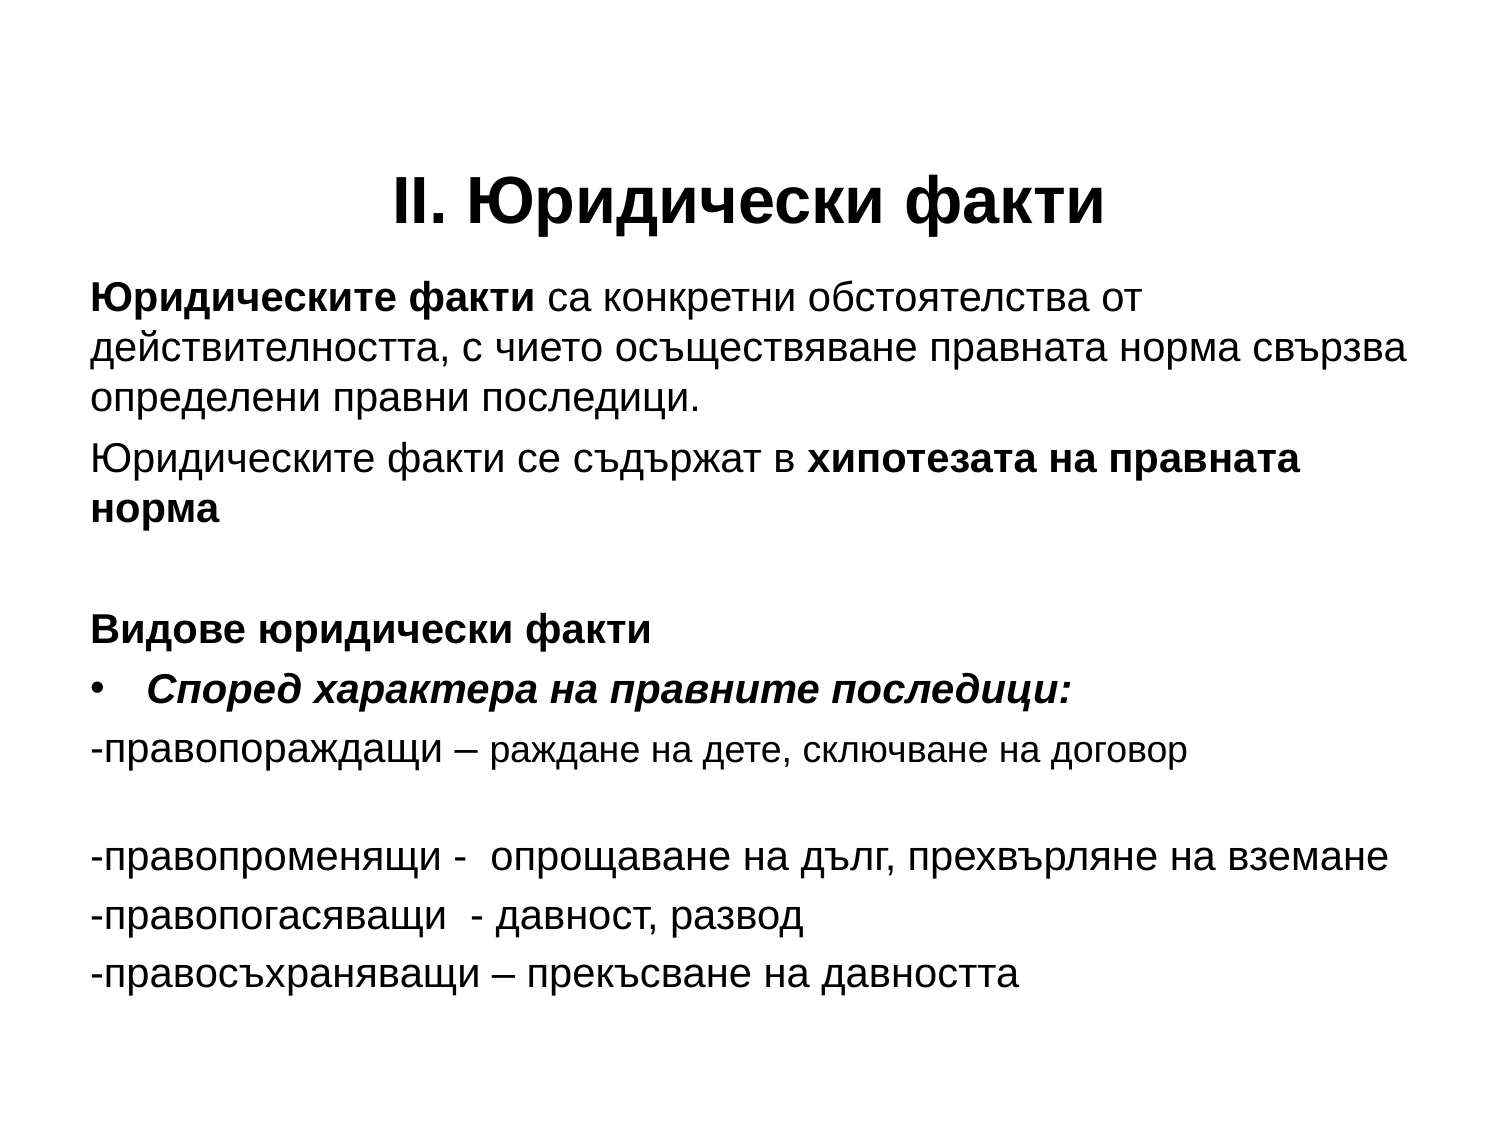

# ІІ. Юридически факти
Юридическите факти са конкретни обстоятелства от действителността, с чието осъществяване правната норма свързва определени правни последици.
Юридическите факти се съдържат в хипотезата на правната норма
Видове юридически факти
Според характера на правните последици:
-правопораждащи – раждане на дете, сключване на договор
-правопроменящи - опрощаване на дълг, прехвърляне на вземане
-правопогасяващи - давност, развод
-правосъхраняващи – прекъсване на давността